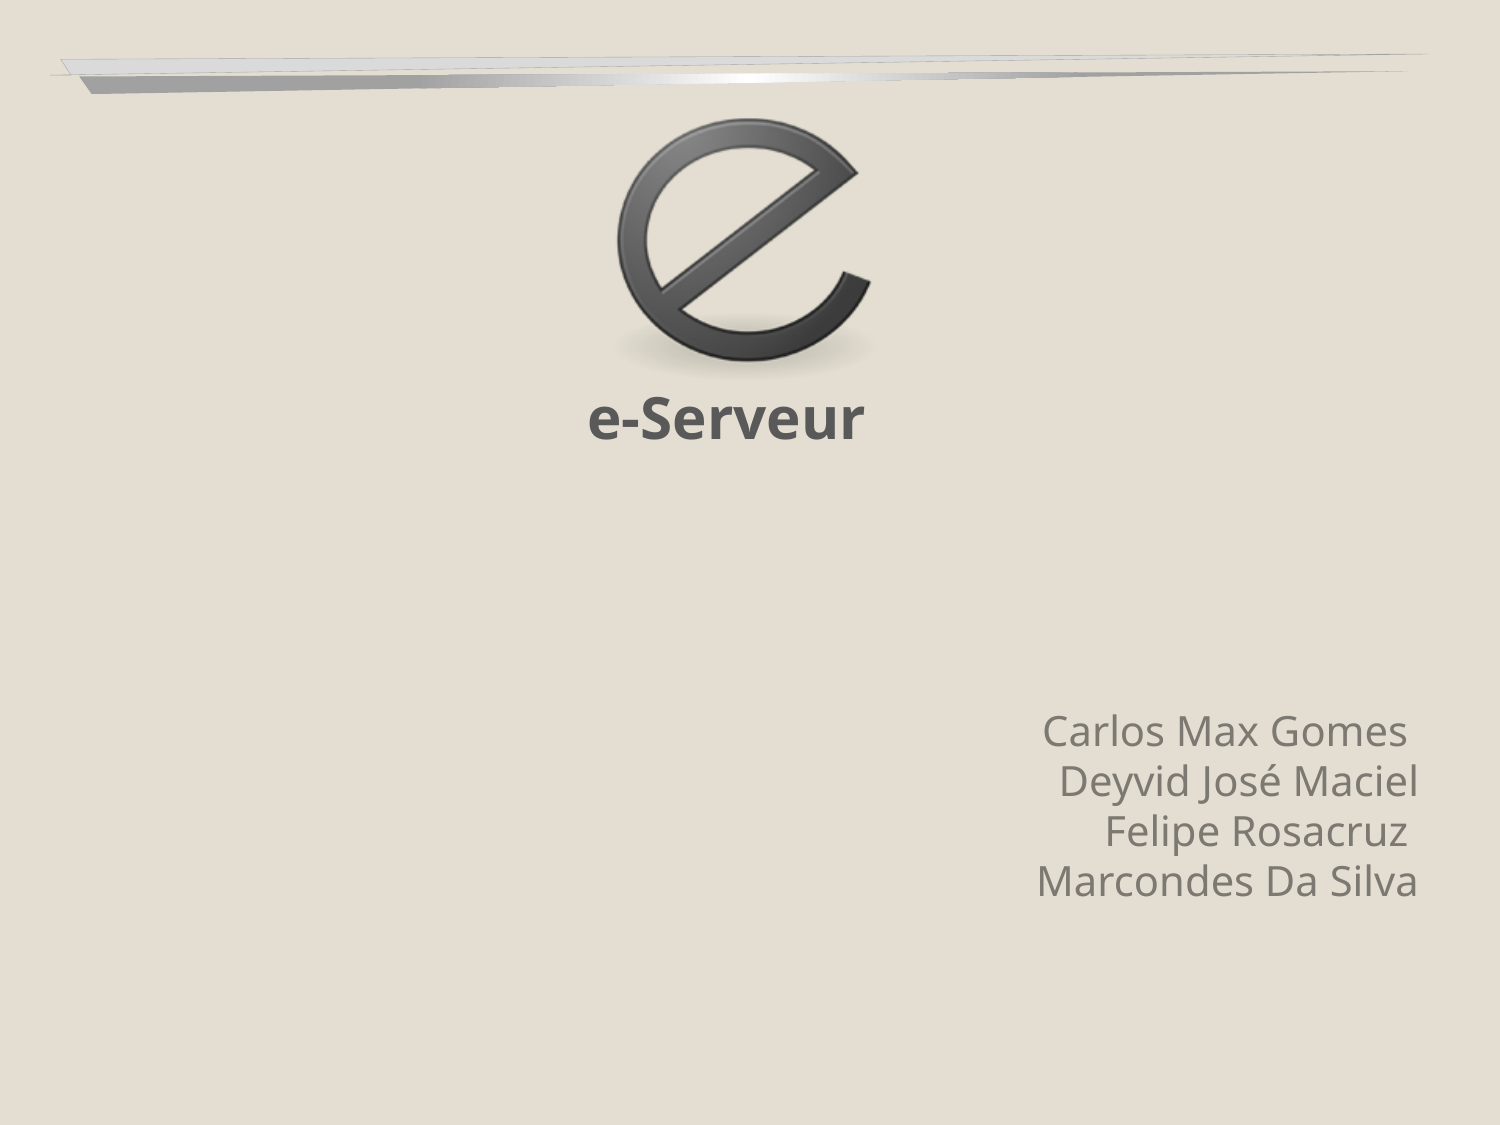

e-Serveur
# Carlos Max Gomes
Deyvid José Maciel
Felipe Rosacruz
Marcondes Da Silva